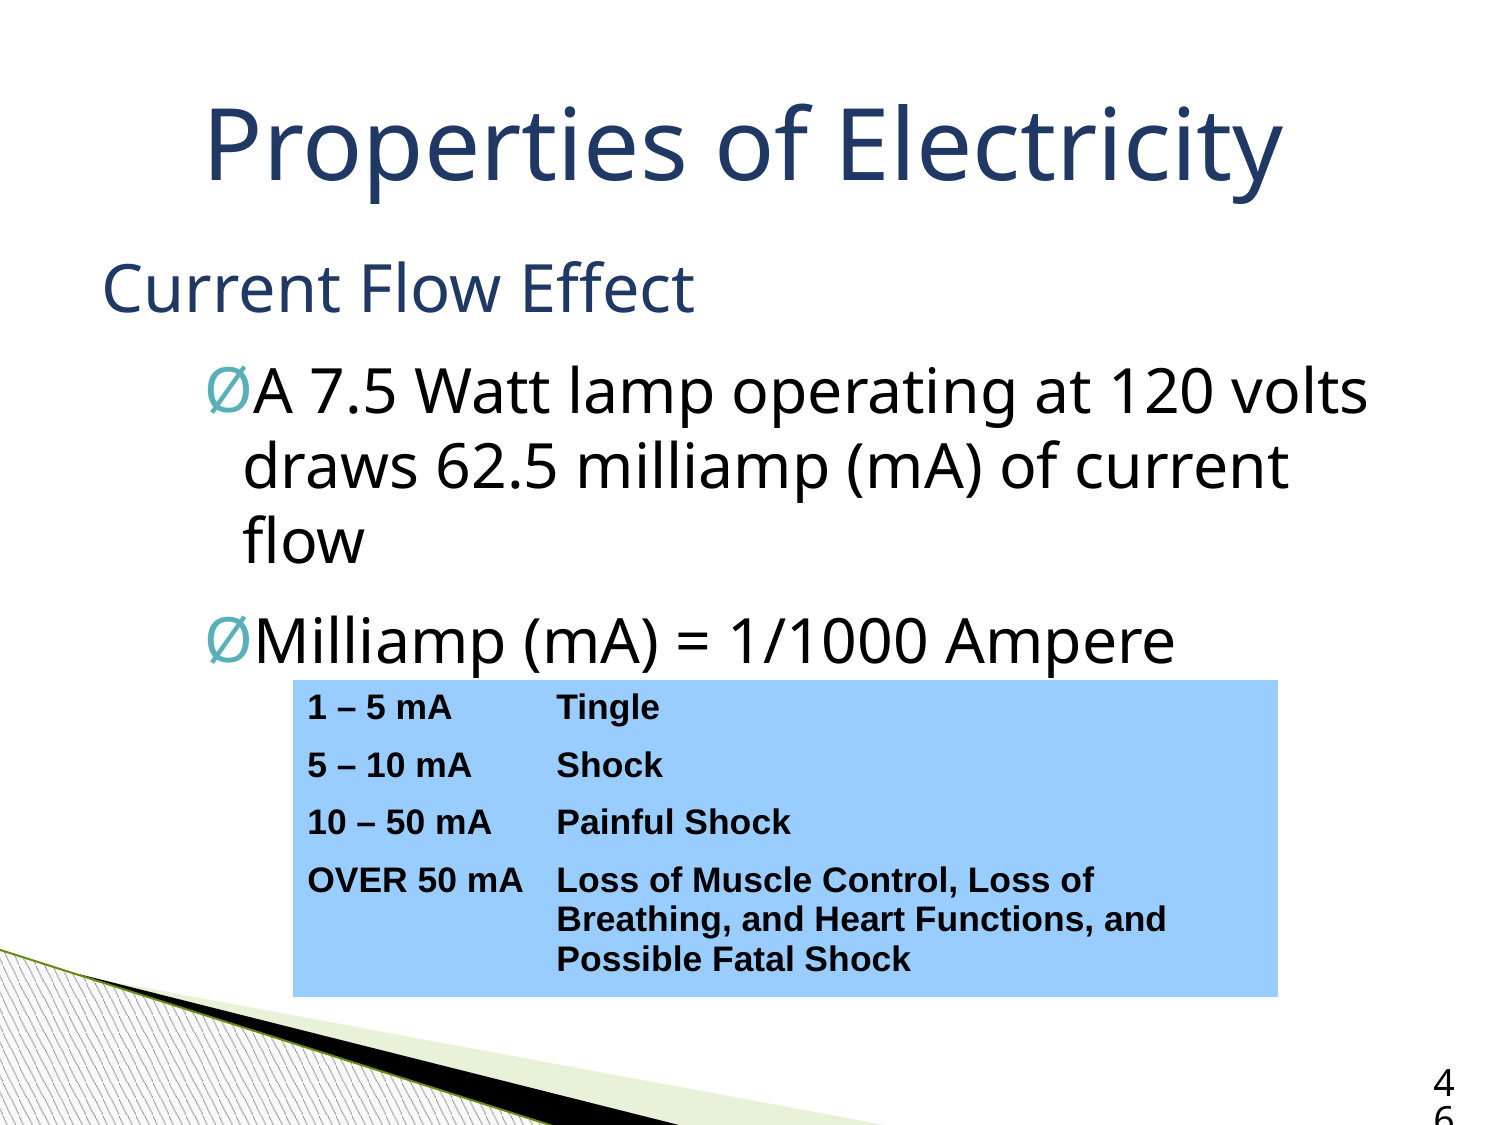

Properties of Electricity
# Current Flow Effect
A 7.5 Watt lamp operating at 120 volts draws 62.5 milliamp (mA) of current flow
Milliamp (mA) = 1/1000 Ampere
| 1 – 5 mA | Tingle |
| --- | --- |
| 5 – 10 mA | Shock |
| 10 – 50 mA | Painful Shock |
| OVER 50 mA | Loss of Muscle Control, Loss of Breathing, and Heart Functions, and Possible Fatal Shock |